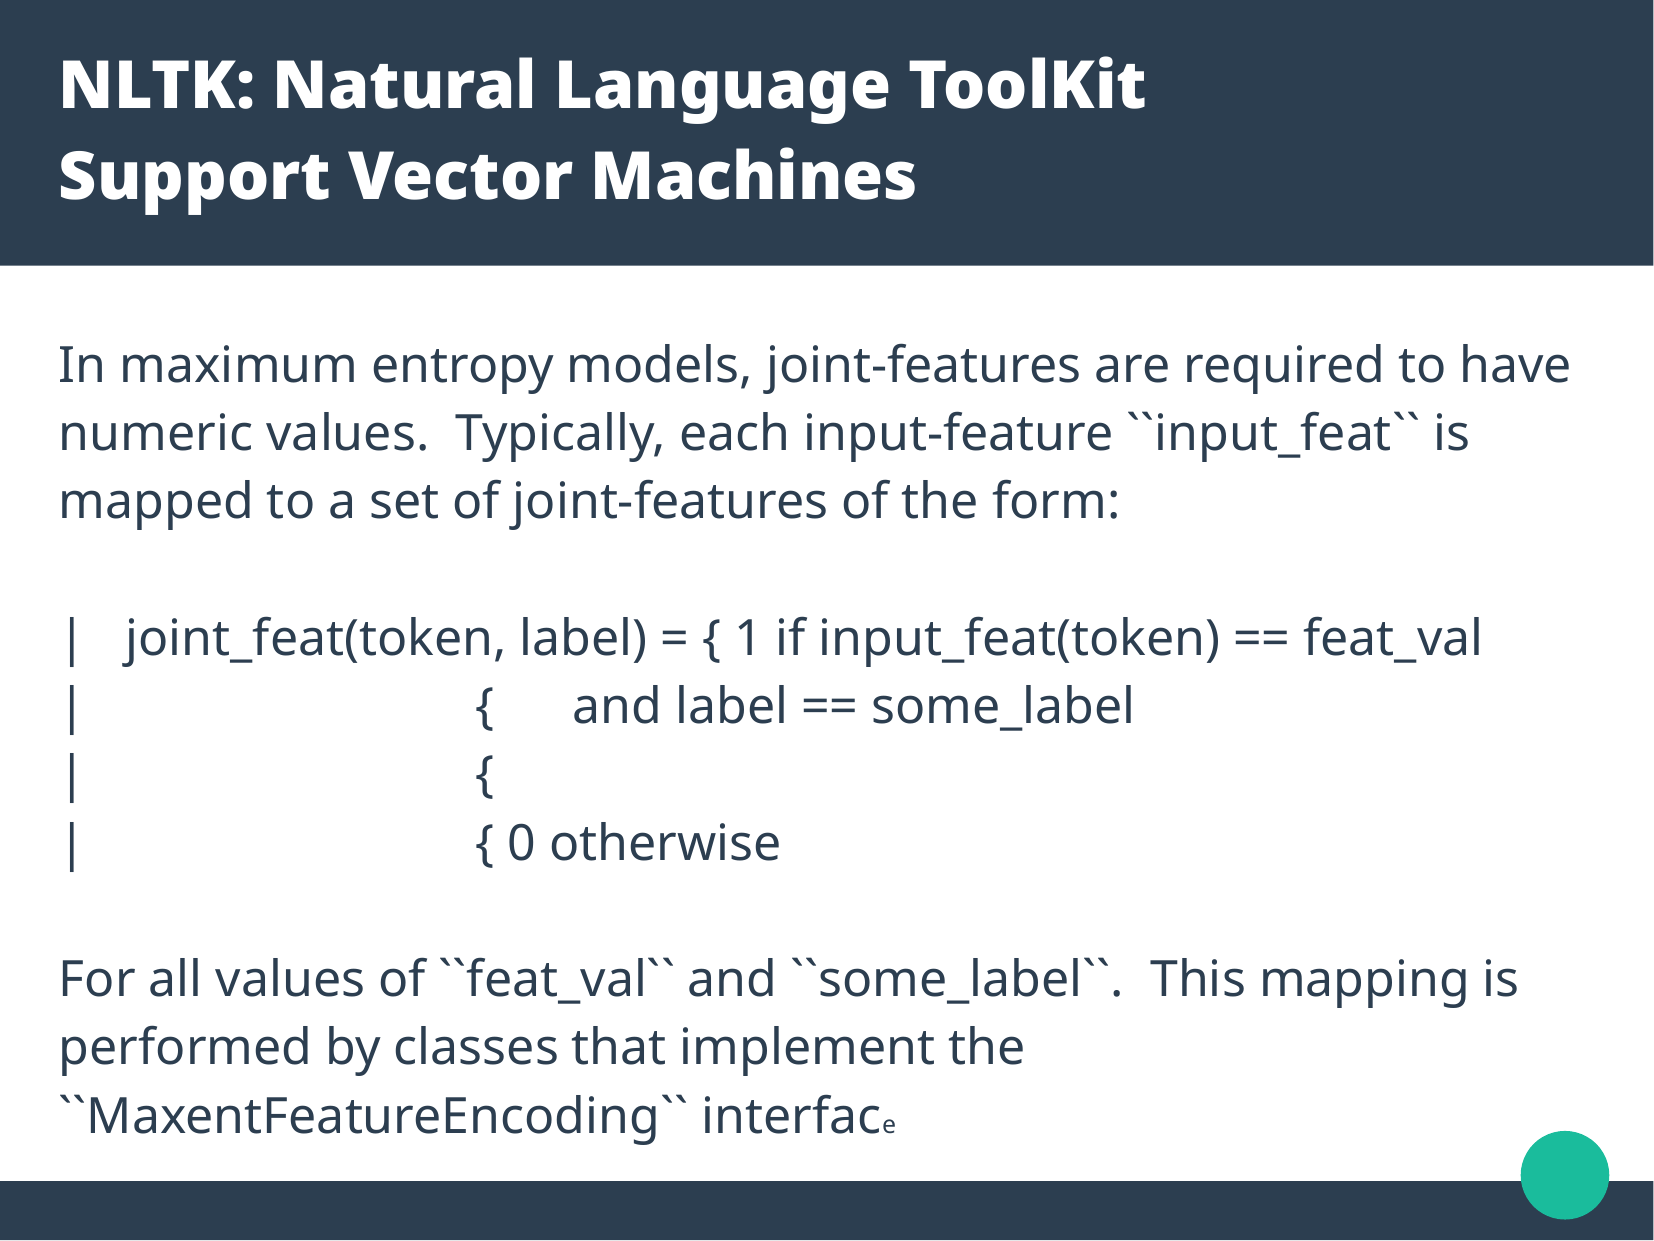

# NLTK: Natural Language ToolKit Support Vector Machines
In maximum entropy models, joint-features are required to have numeric values. Typically, each input-feature ``input_feat`` is mapped to a set of joint-features of the form:
| joint_feat(token, label) = { 1 if input_feat(token) == feat_val
| { and label == some_label
| {
| { 0 otherwise
For all values of ``feat_val`` and ``some_label``. This mapping is performed by classes that implement the ``MaxentFeatureEncoding`` interface